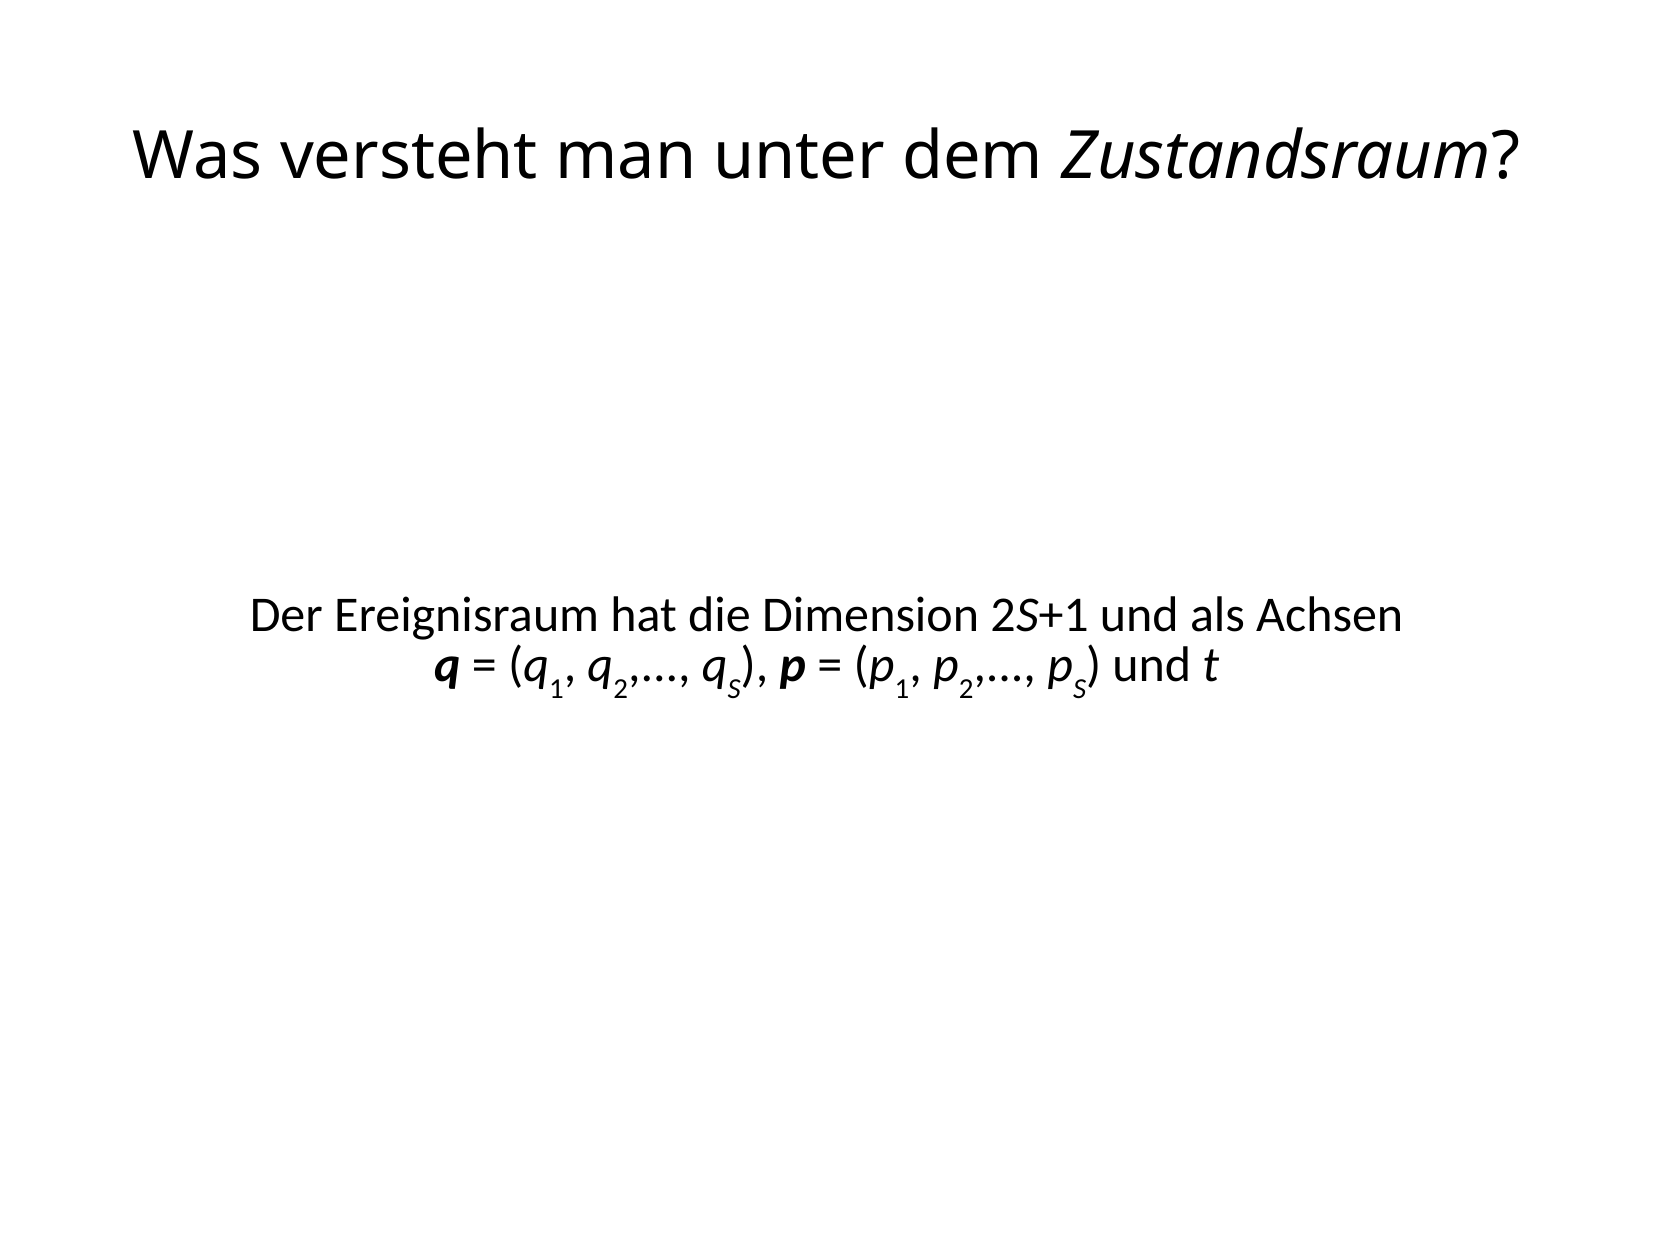

# Was versteht man unter dem Zustandsraum?
Der Ereignisraum hat die Dimension 2S+1 und als Achsen
q = (q1, q2,..., qS), p = (p1, p2,..., pS) und t